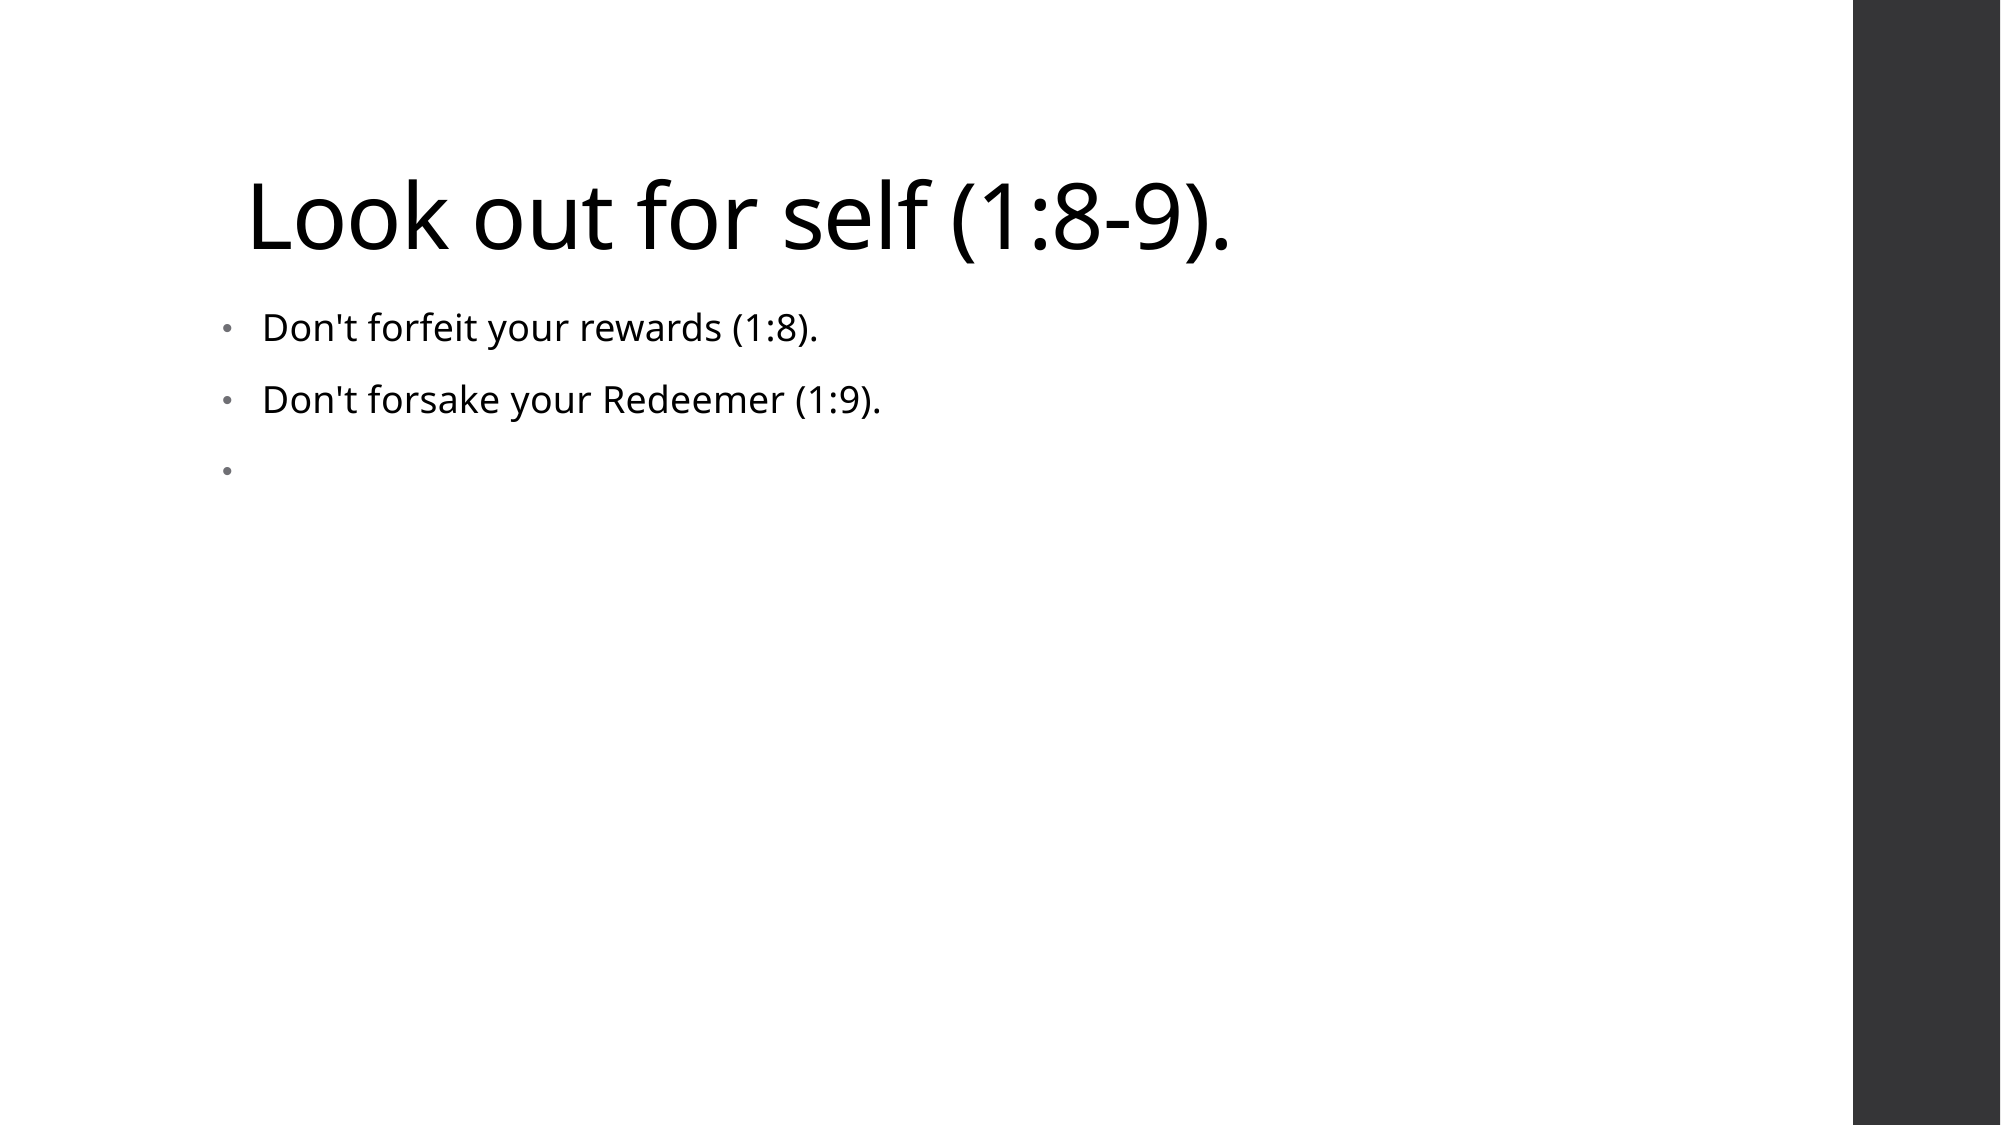

# Look out for self (1:8-9).
 Don't forfeit your rewards (1:8).
 Don't forsake your Redeemer (1:9).